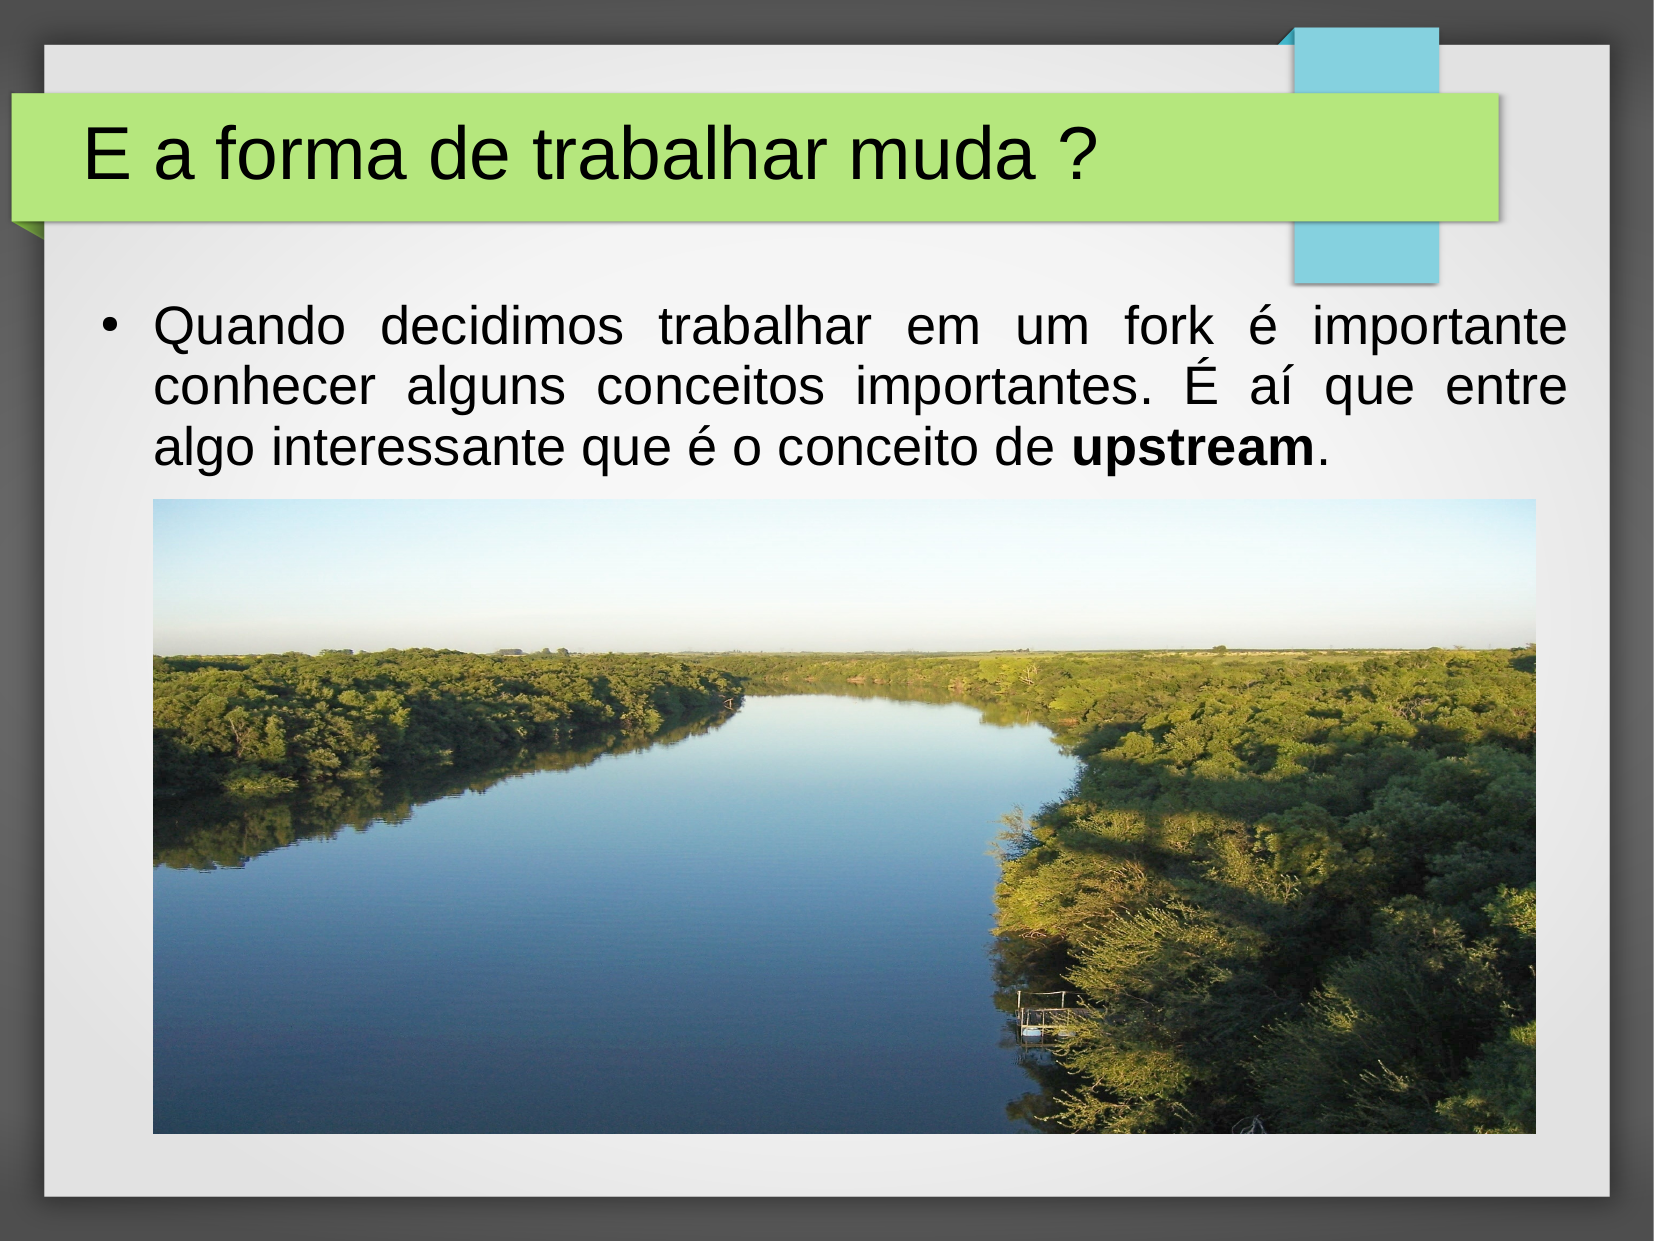

# E a forma de trabalhar muda ?
Quando decidimos trabalhar em um fork é importante conhecer alguns conceitos importantes. É aí que entre algo interessante que é o conceito de upstream.